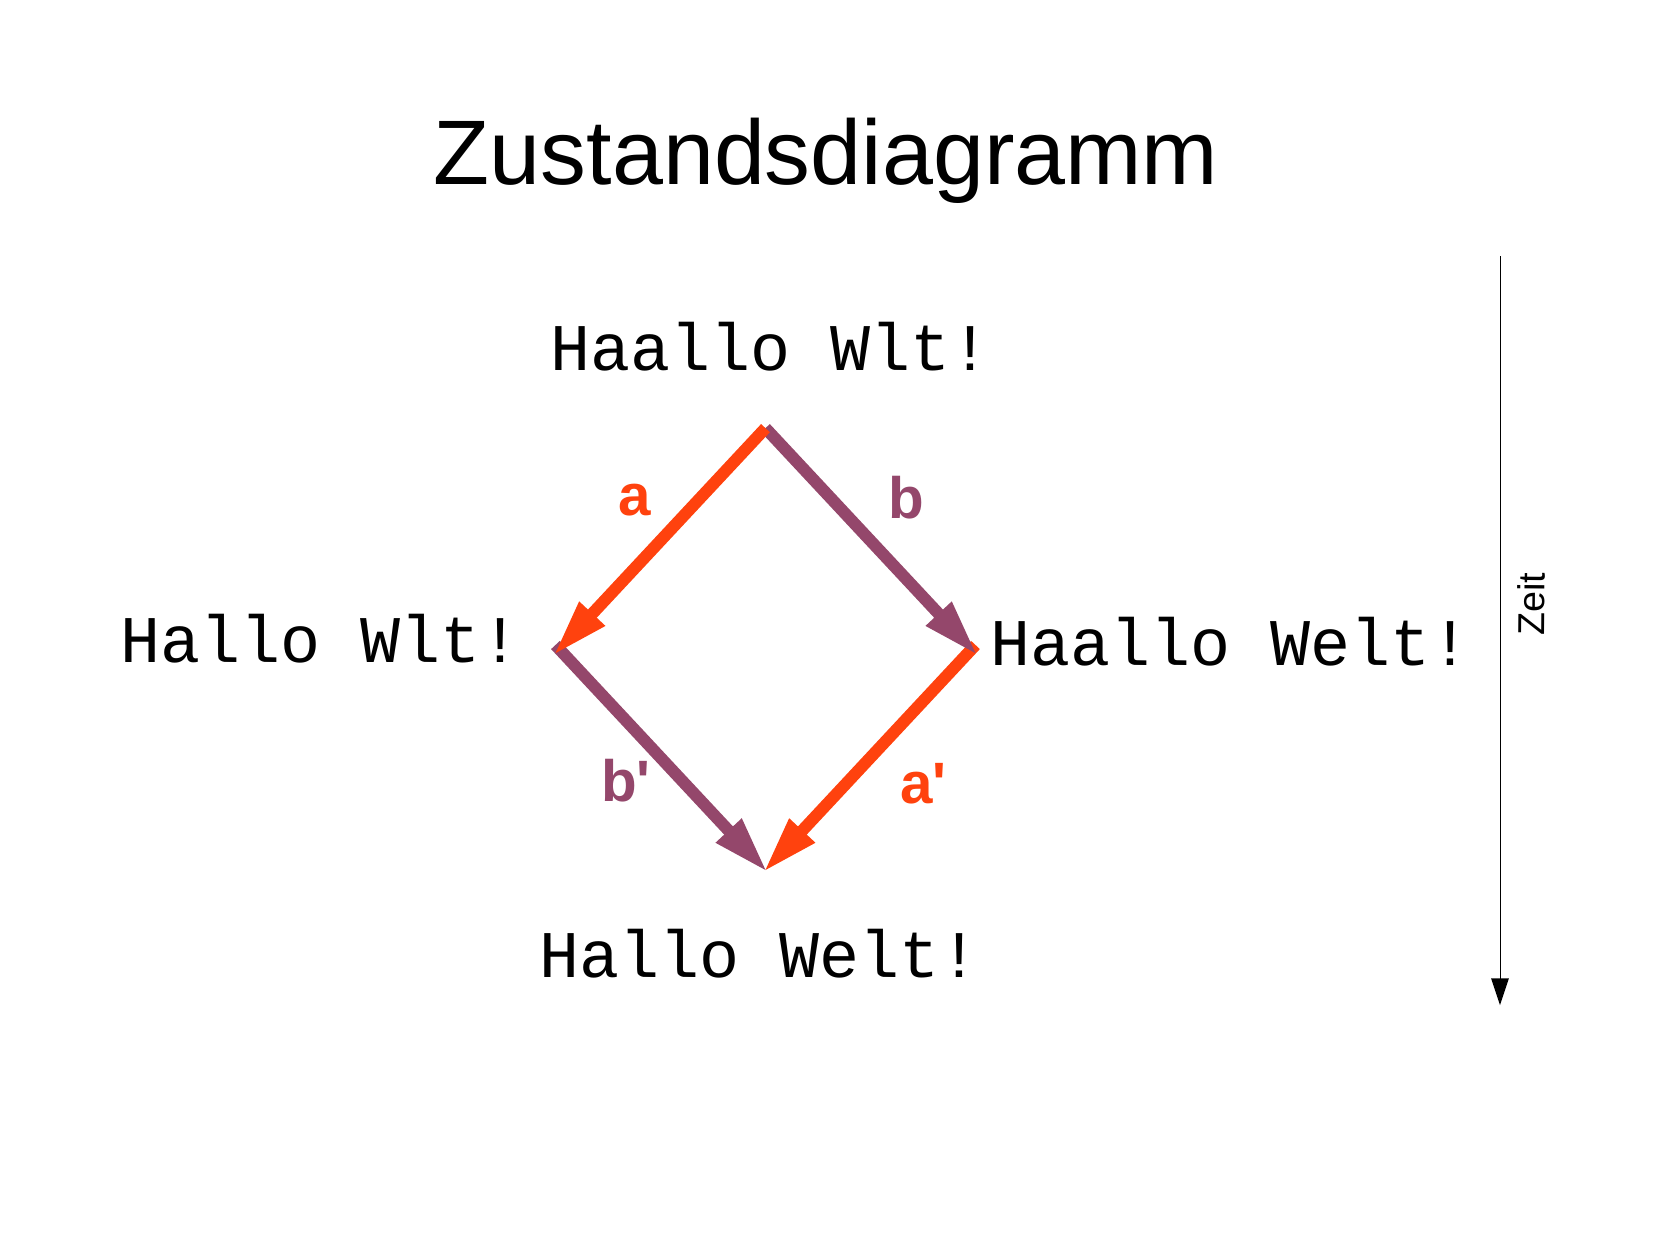

# Zustandsdiagramm
Haallo Wlt!
a
b
Zeit
Hallo Wlt!
Haallo Welt!
b'
a'
Hallo Welt!